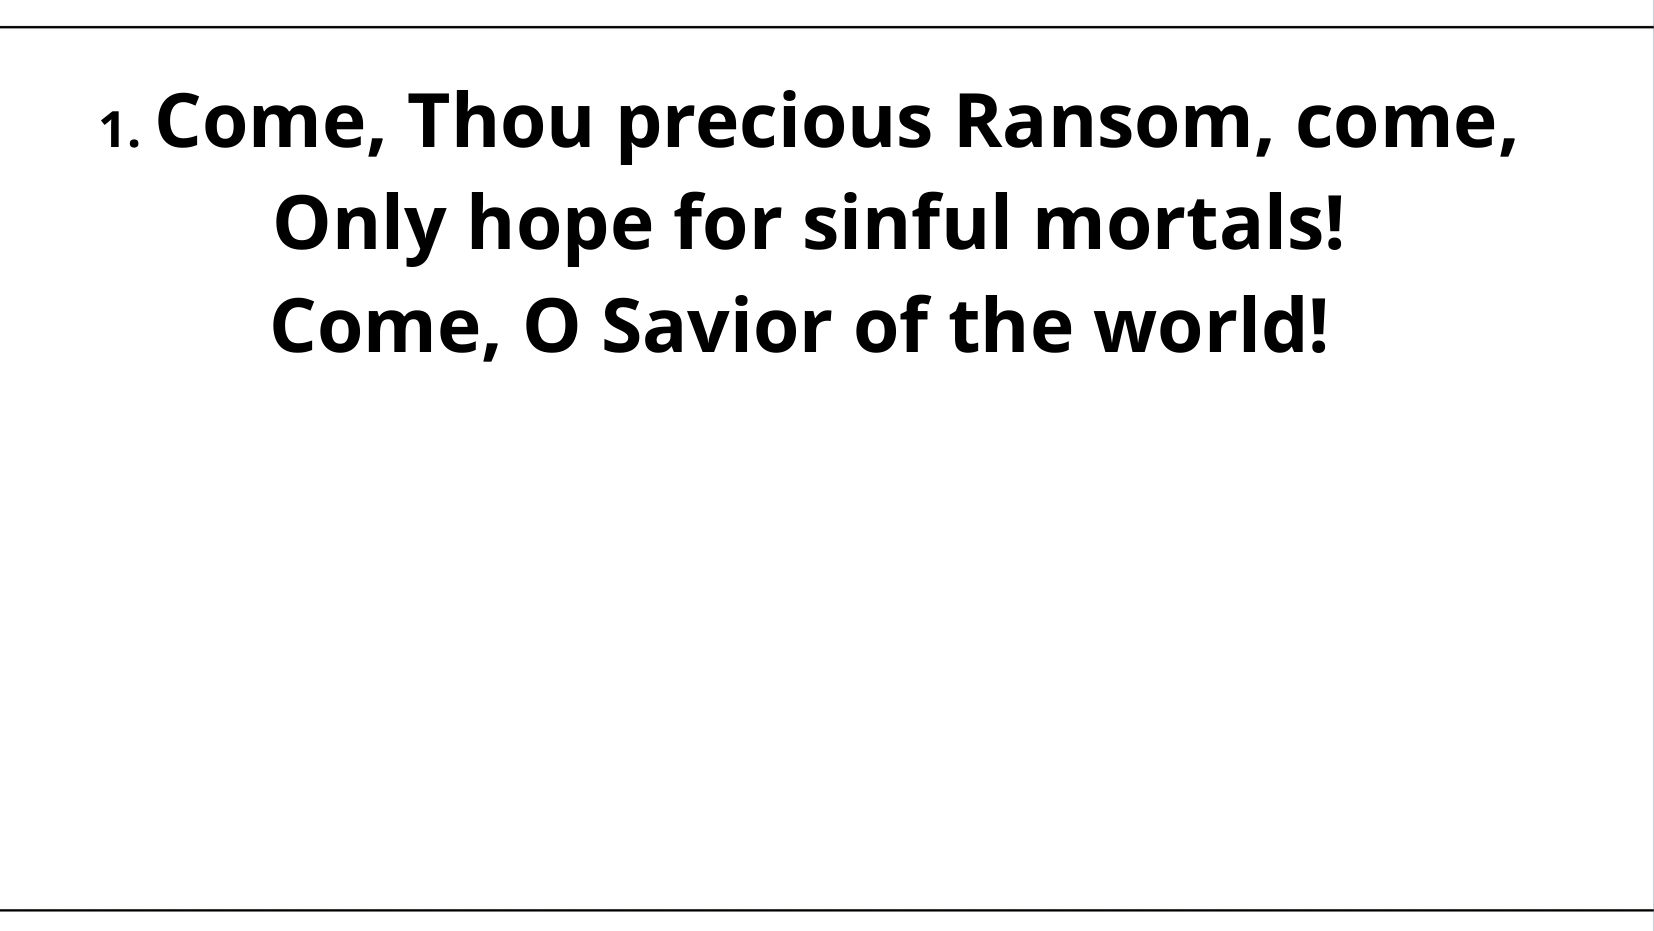

1. Come, Thou precious Ransom, come,
Only hope for sinful mortals!
Come, O Savior of the world!